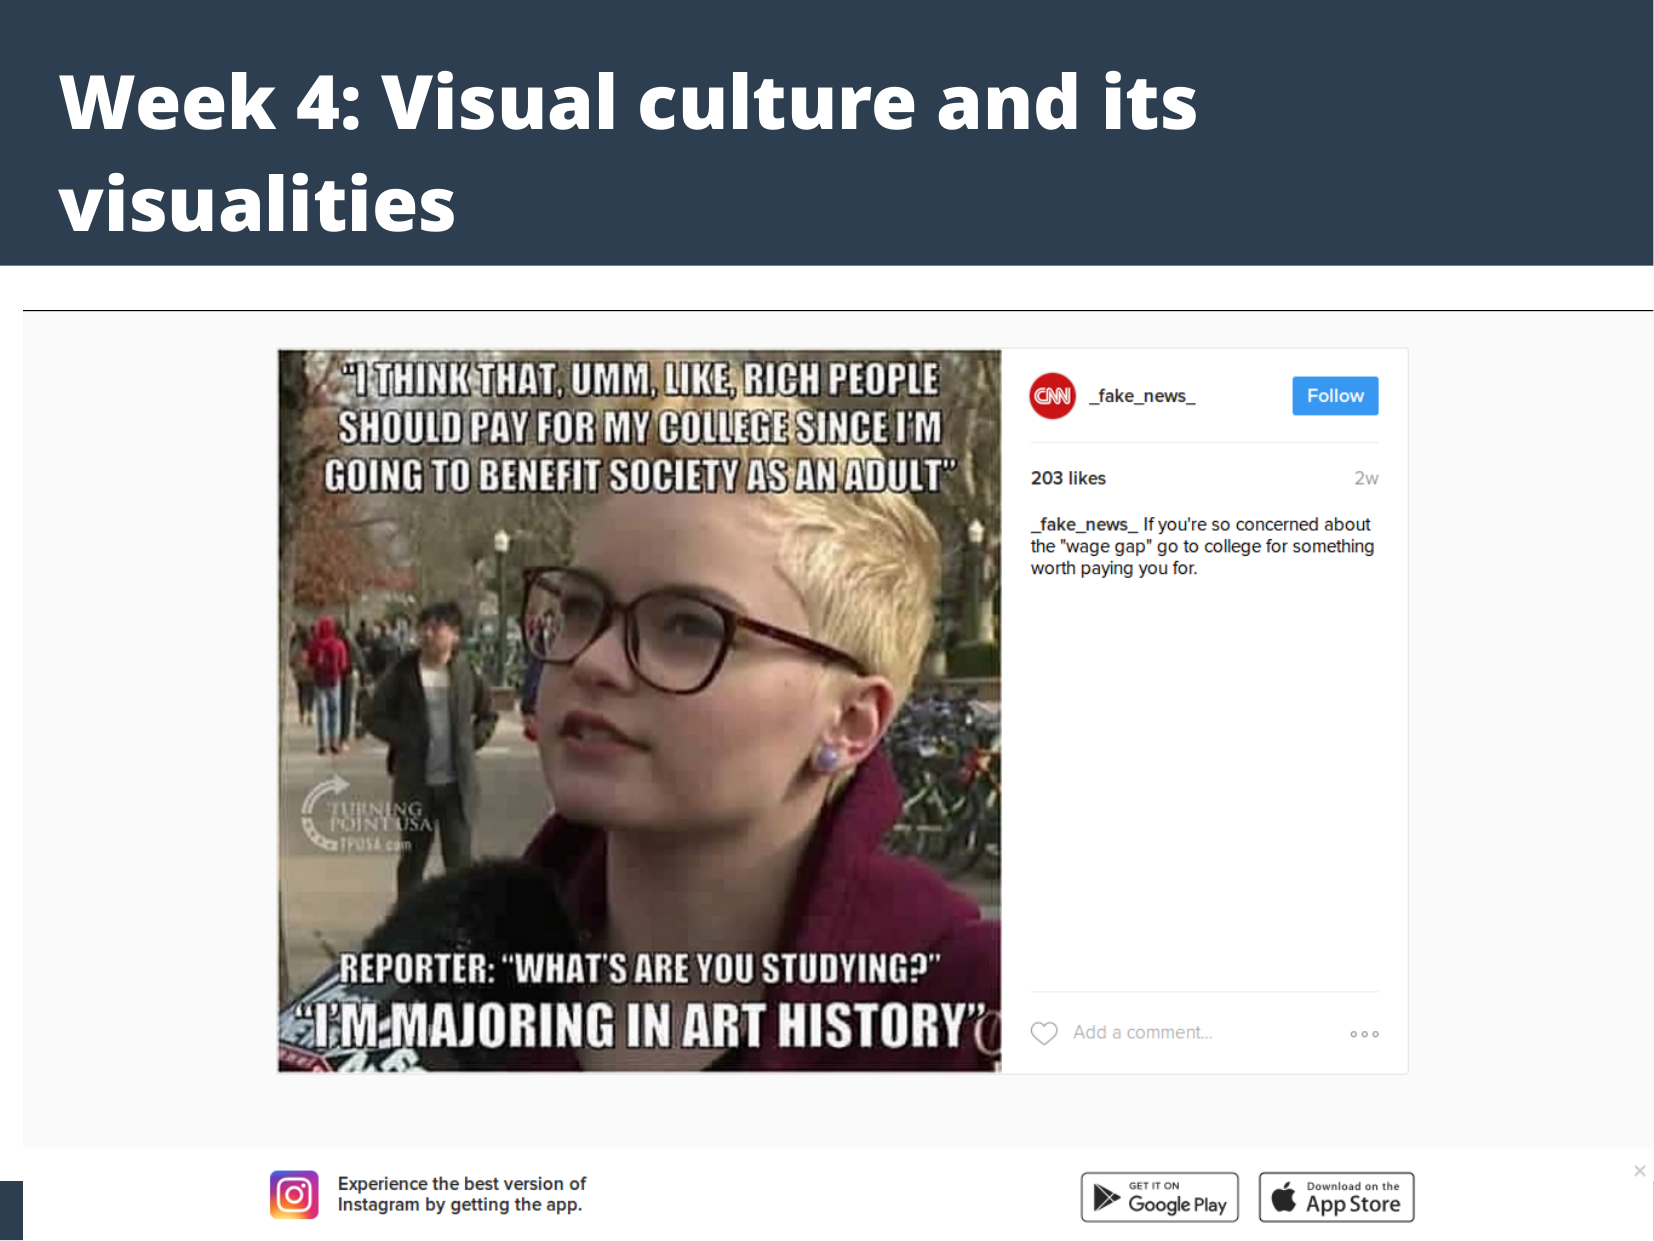

# Week 4: Visual culture and its visualities